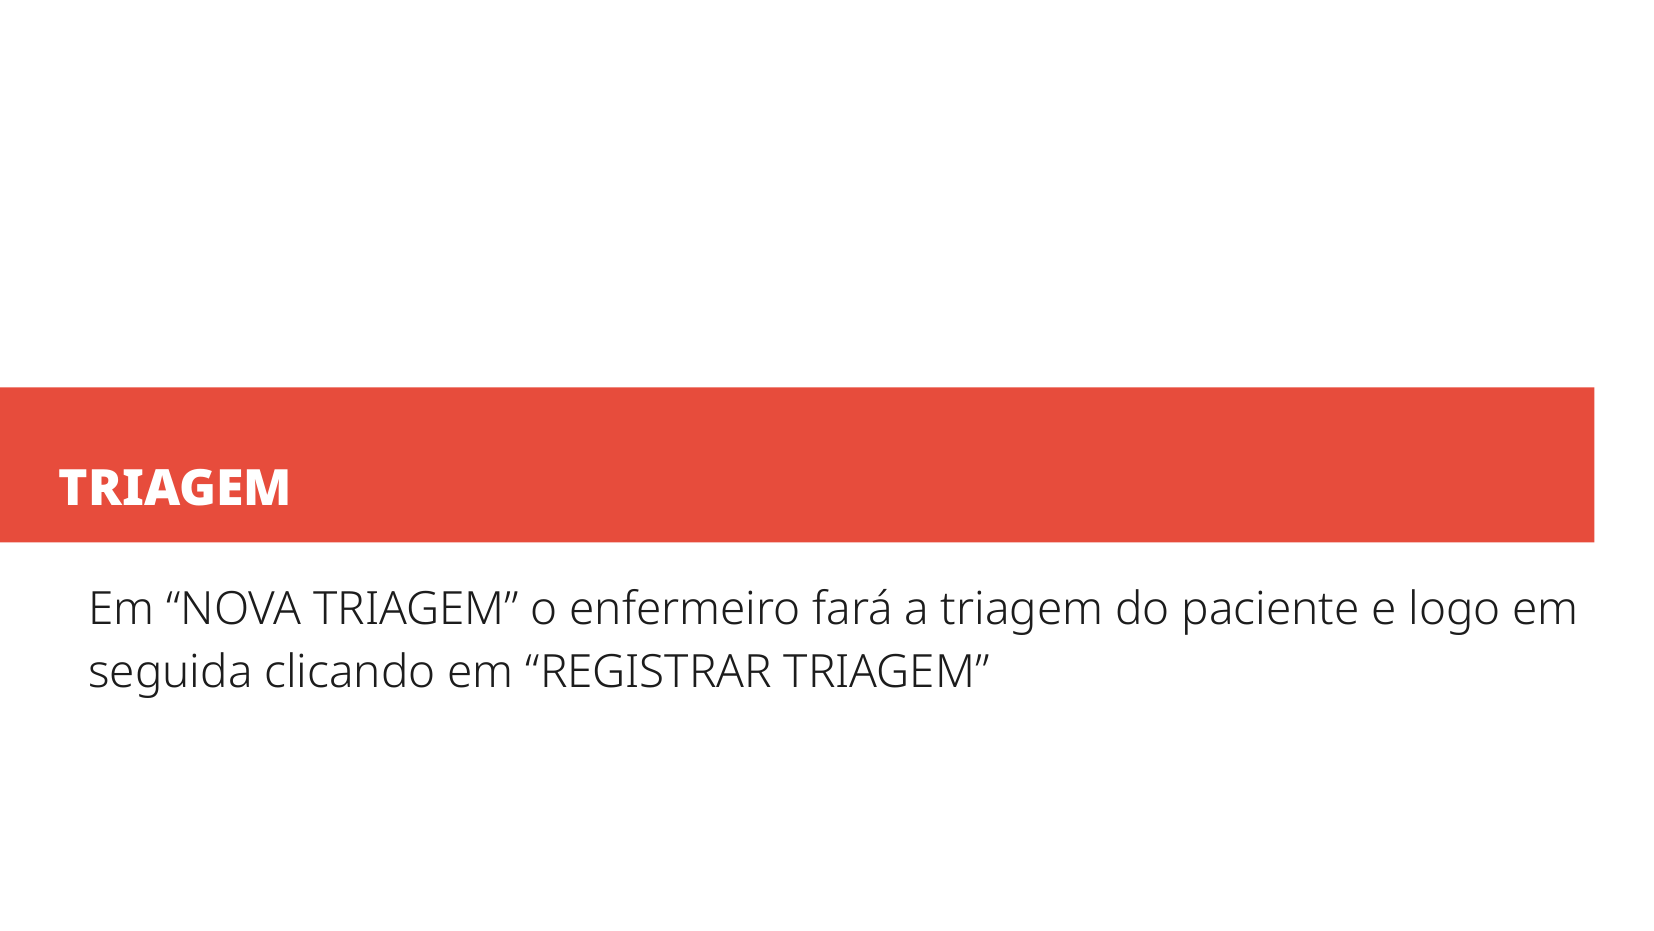

# TRIAGEM
Em “NOVA TRIAGEM” o enfermeiro fará a triagem do paciente e logo em seguida clicando em “REGISTRAR TRIAGEM”